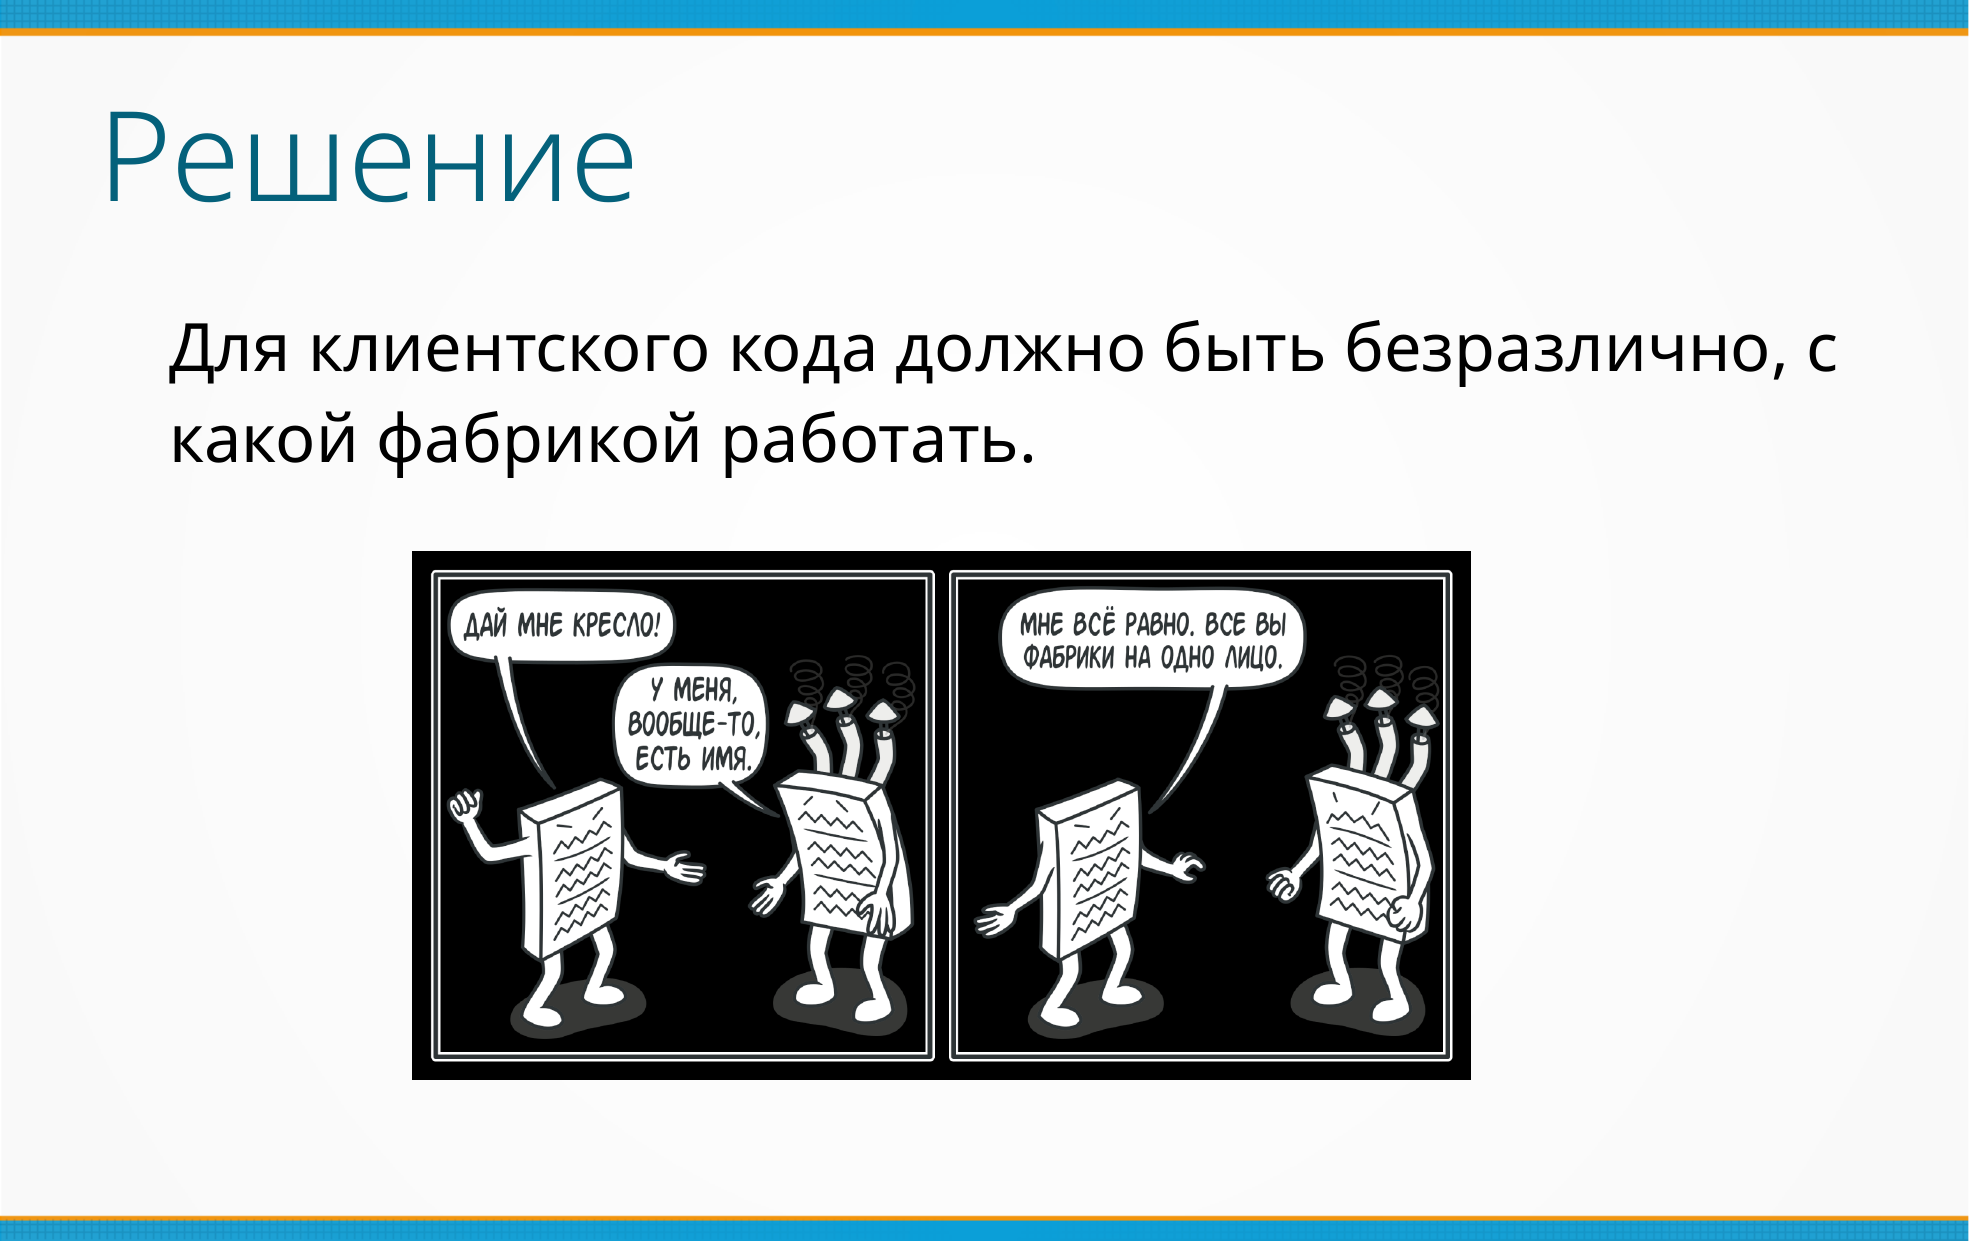

# Решение
Для клиентского кода должно быть безразлично, с какой фабрикой работать.